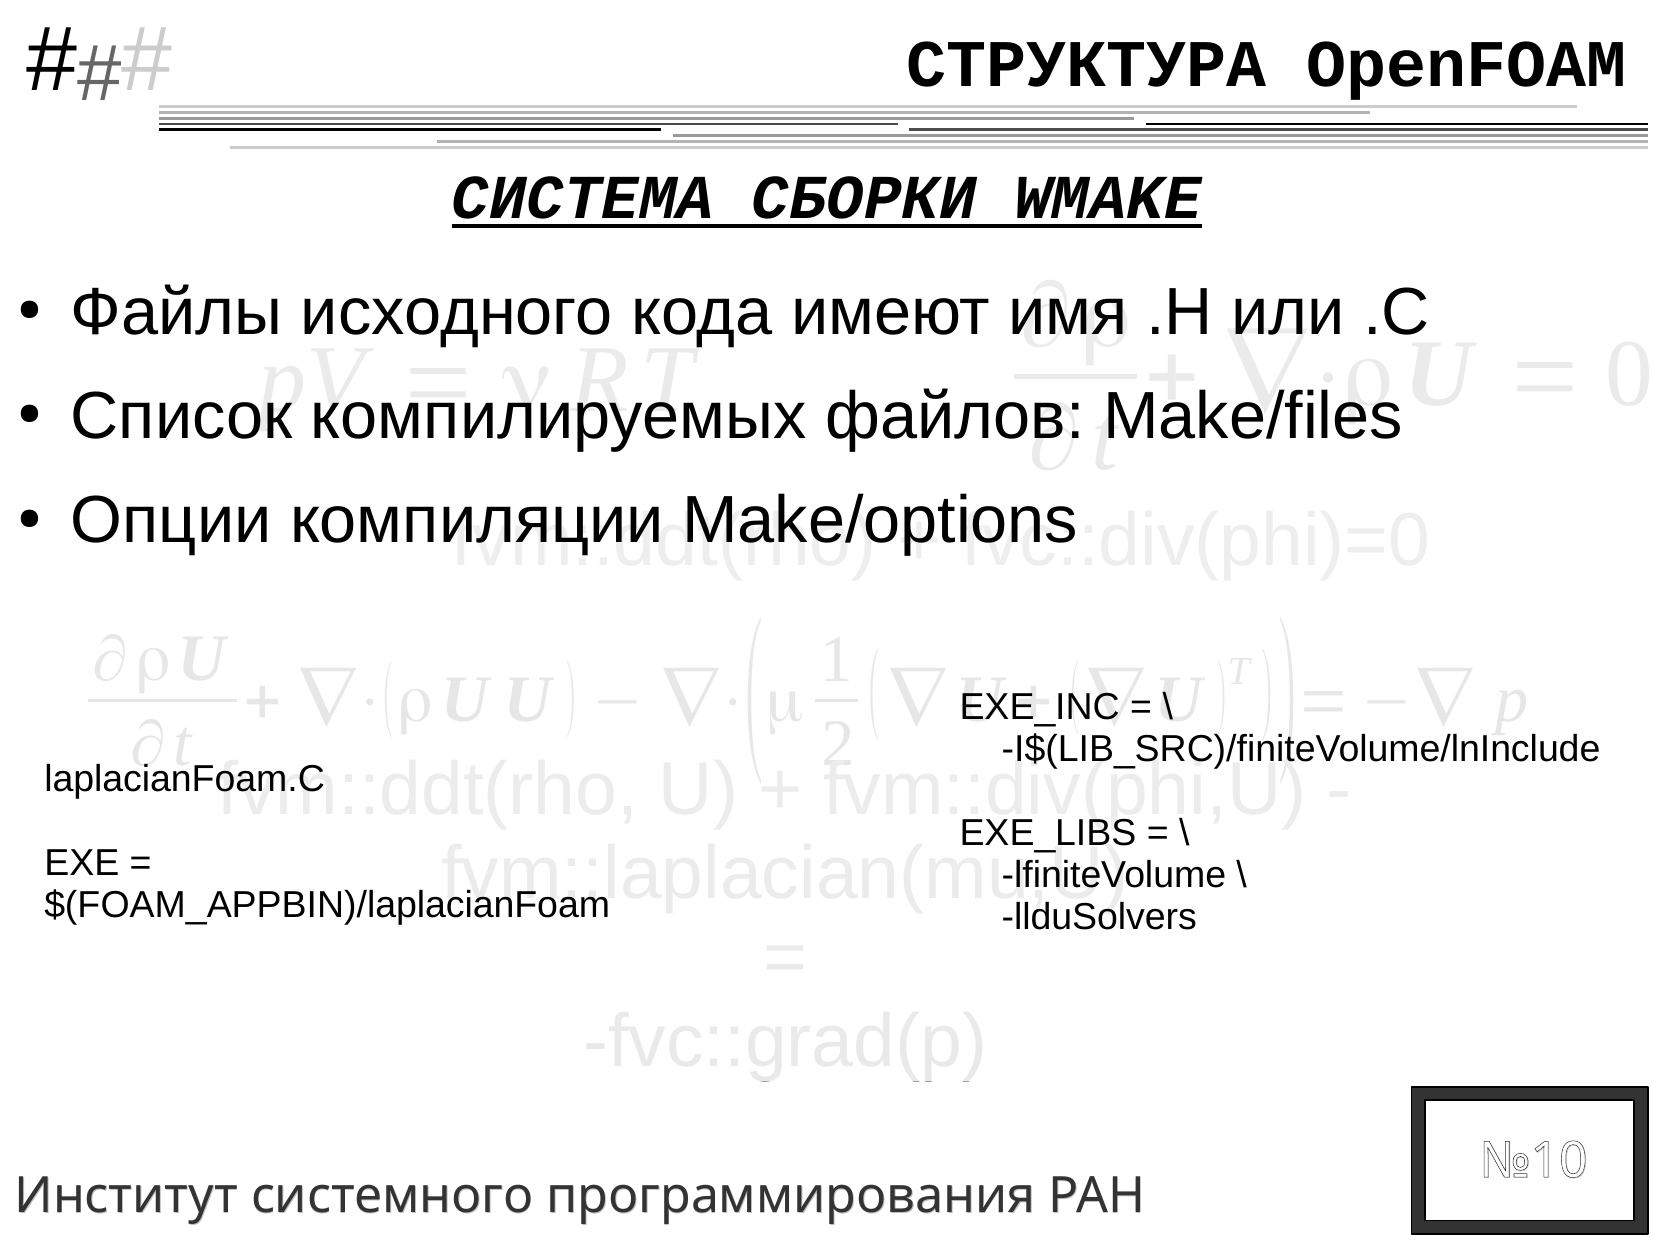

# СИСТЕМА СБОРКИ WMAKE
Файлы исходного кода имеют имя .H или .C
Список компилируемых файлов: Make/files
Опции компиляции Make/options
EXE_INC = \
 -I$(LIB_SRC)/finiteVolume/lnInclude
EXE_LIBS = \
 -lfiniteVolume \
 -llduSolvers
laplacianFoam.C
EXE = $(FOAM_APPBIN)/laplacianFoam